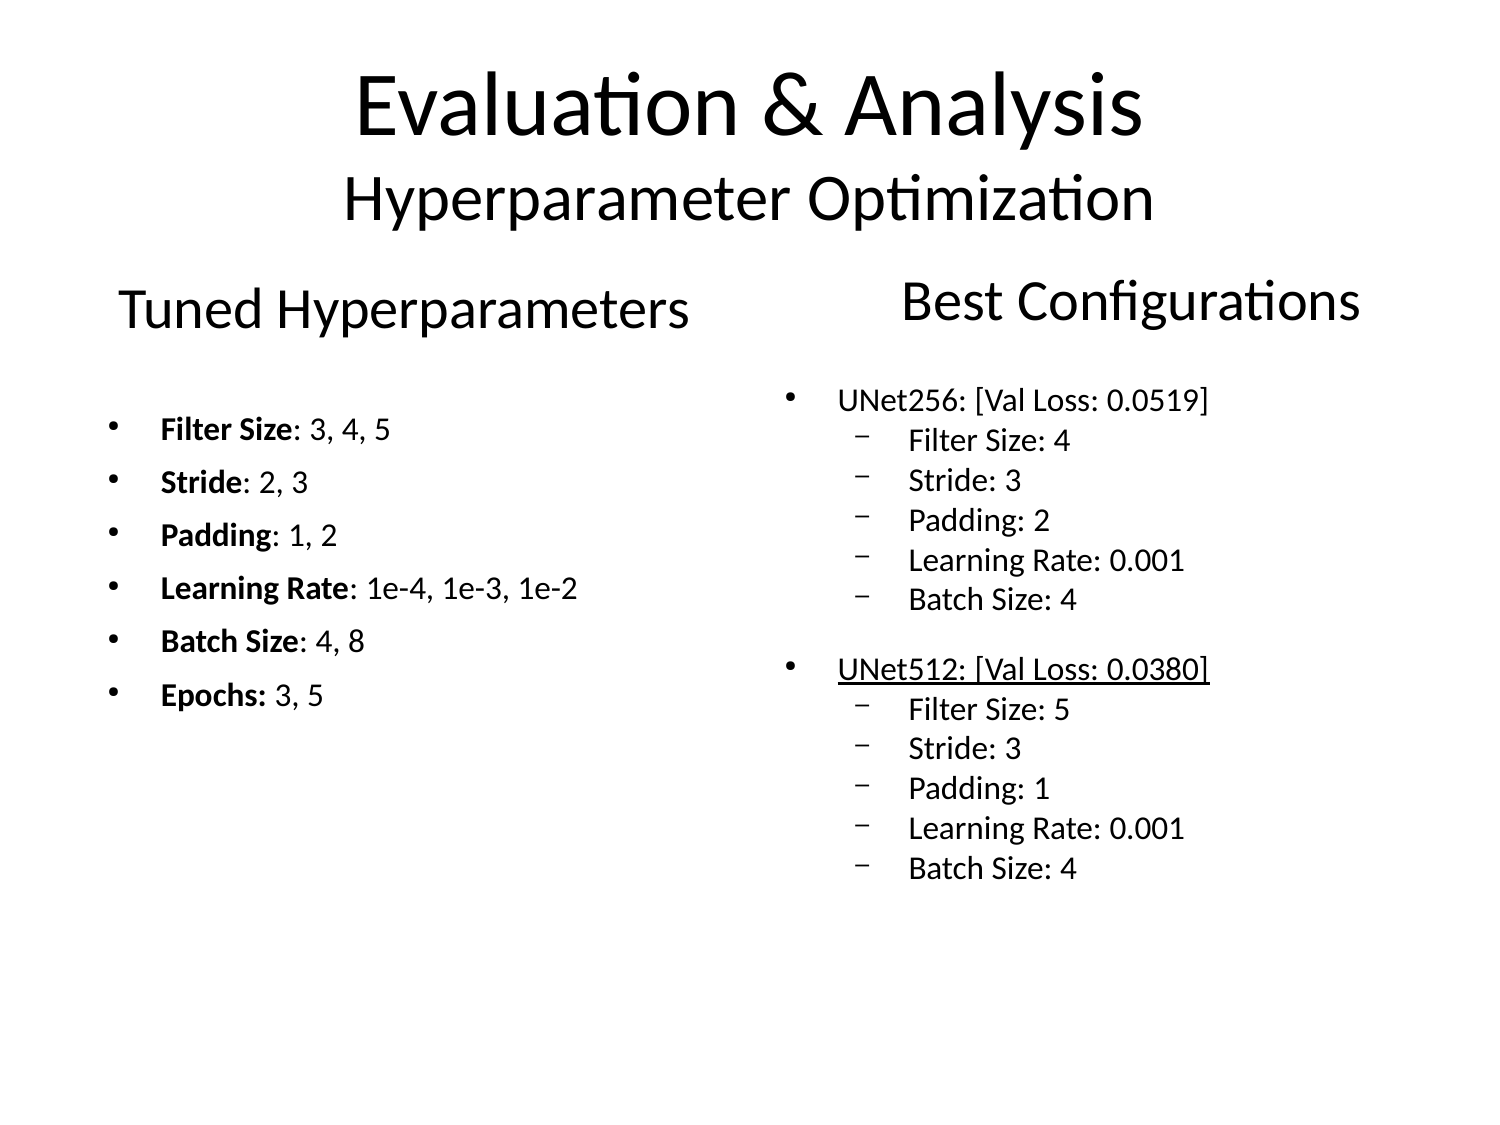

# Evaluation & Analysis Hyperparameter Optimization
Tuned Hyperparameters
Filter Size: 3, 4, 5
Stride: 2, 3
Padding: 1, 2
Learning Rate: 1e-4, 1e-3, 1e-2
Batch Size: 4, 8
Epochs: 3, 5
Best Configurations
UNet256: [Val Loss: 0.0519]
Filter Size: 4
Stride: 3
Padding: 2
Learning Rate: 0.001
Batch Size: 4
UNet512: [Val Loss: 0.0380]
Filter Size: 5
Stride: 3
Padding: 1
Learning Rate: 0.001
Batch Size: 4